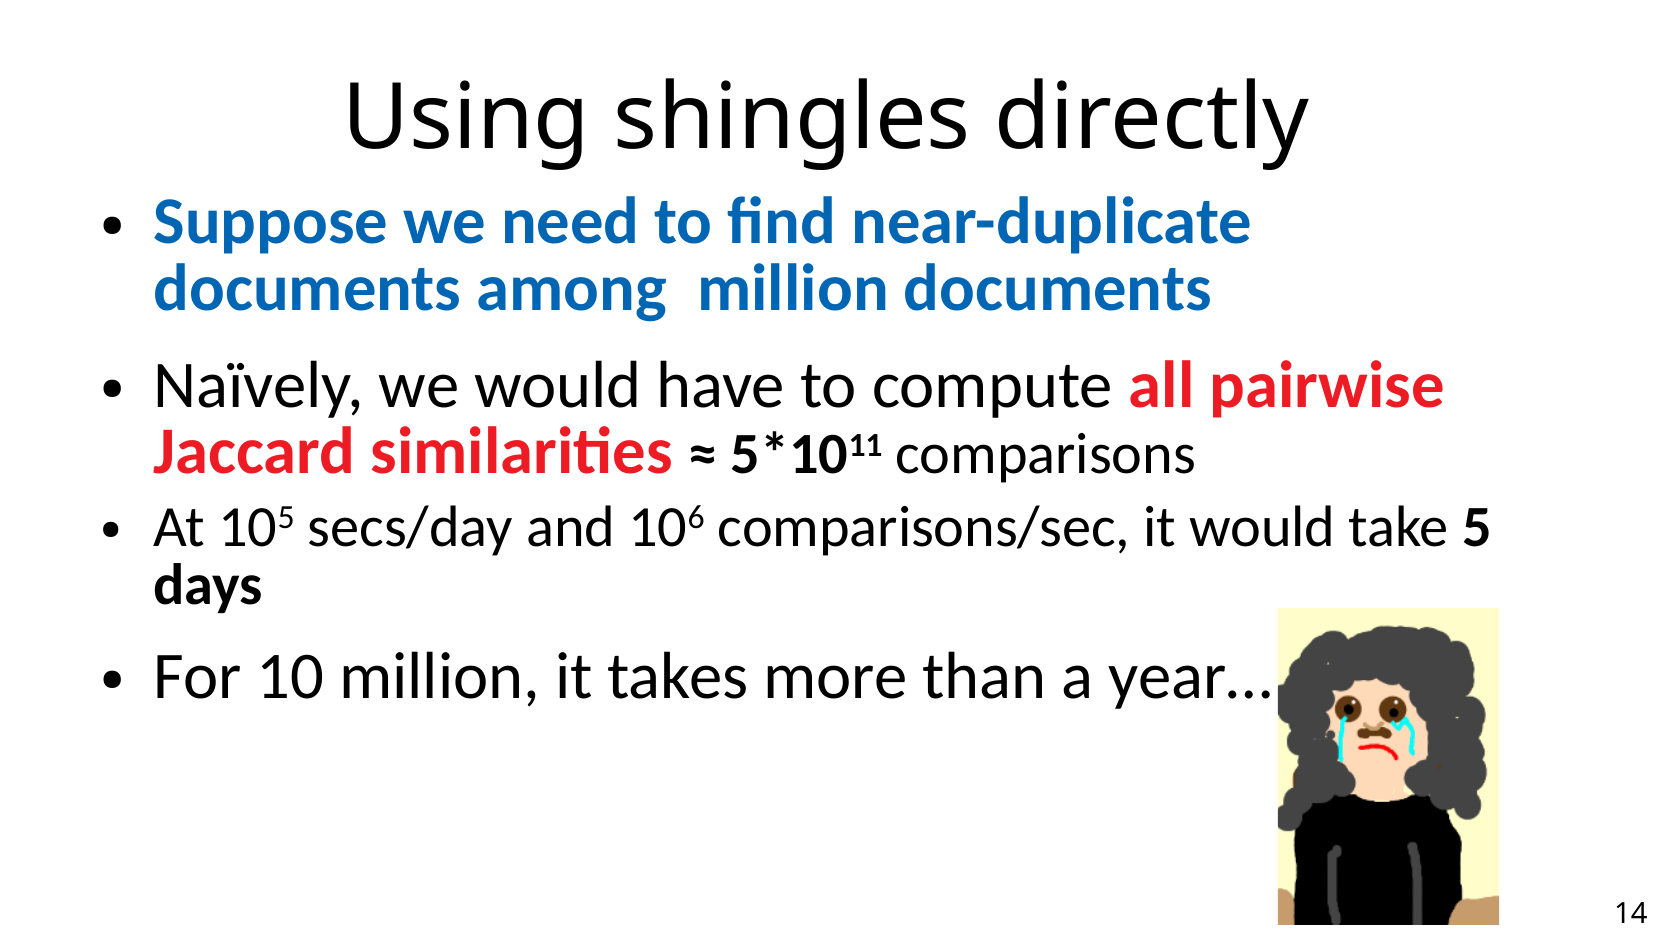

# Using shingles directly
Suppose we need to find near-duplicate documents among million documents
Naïvely, we would have to compute all pairwise Jaccard similarities ≈ 5*1011 comparisons
At 105 secs/day and 106 comparisons/sec, it would take 5 days
For 10 million, it takes more than a year…
14